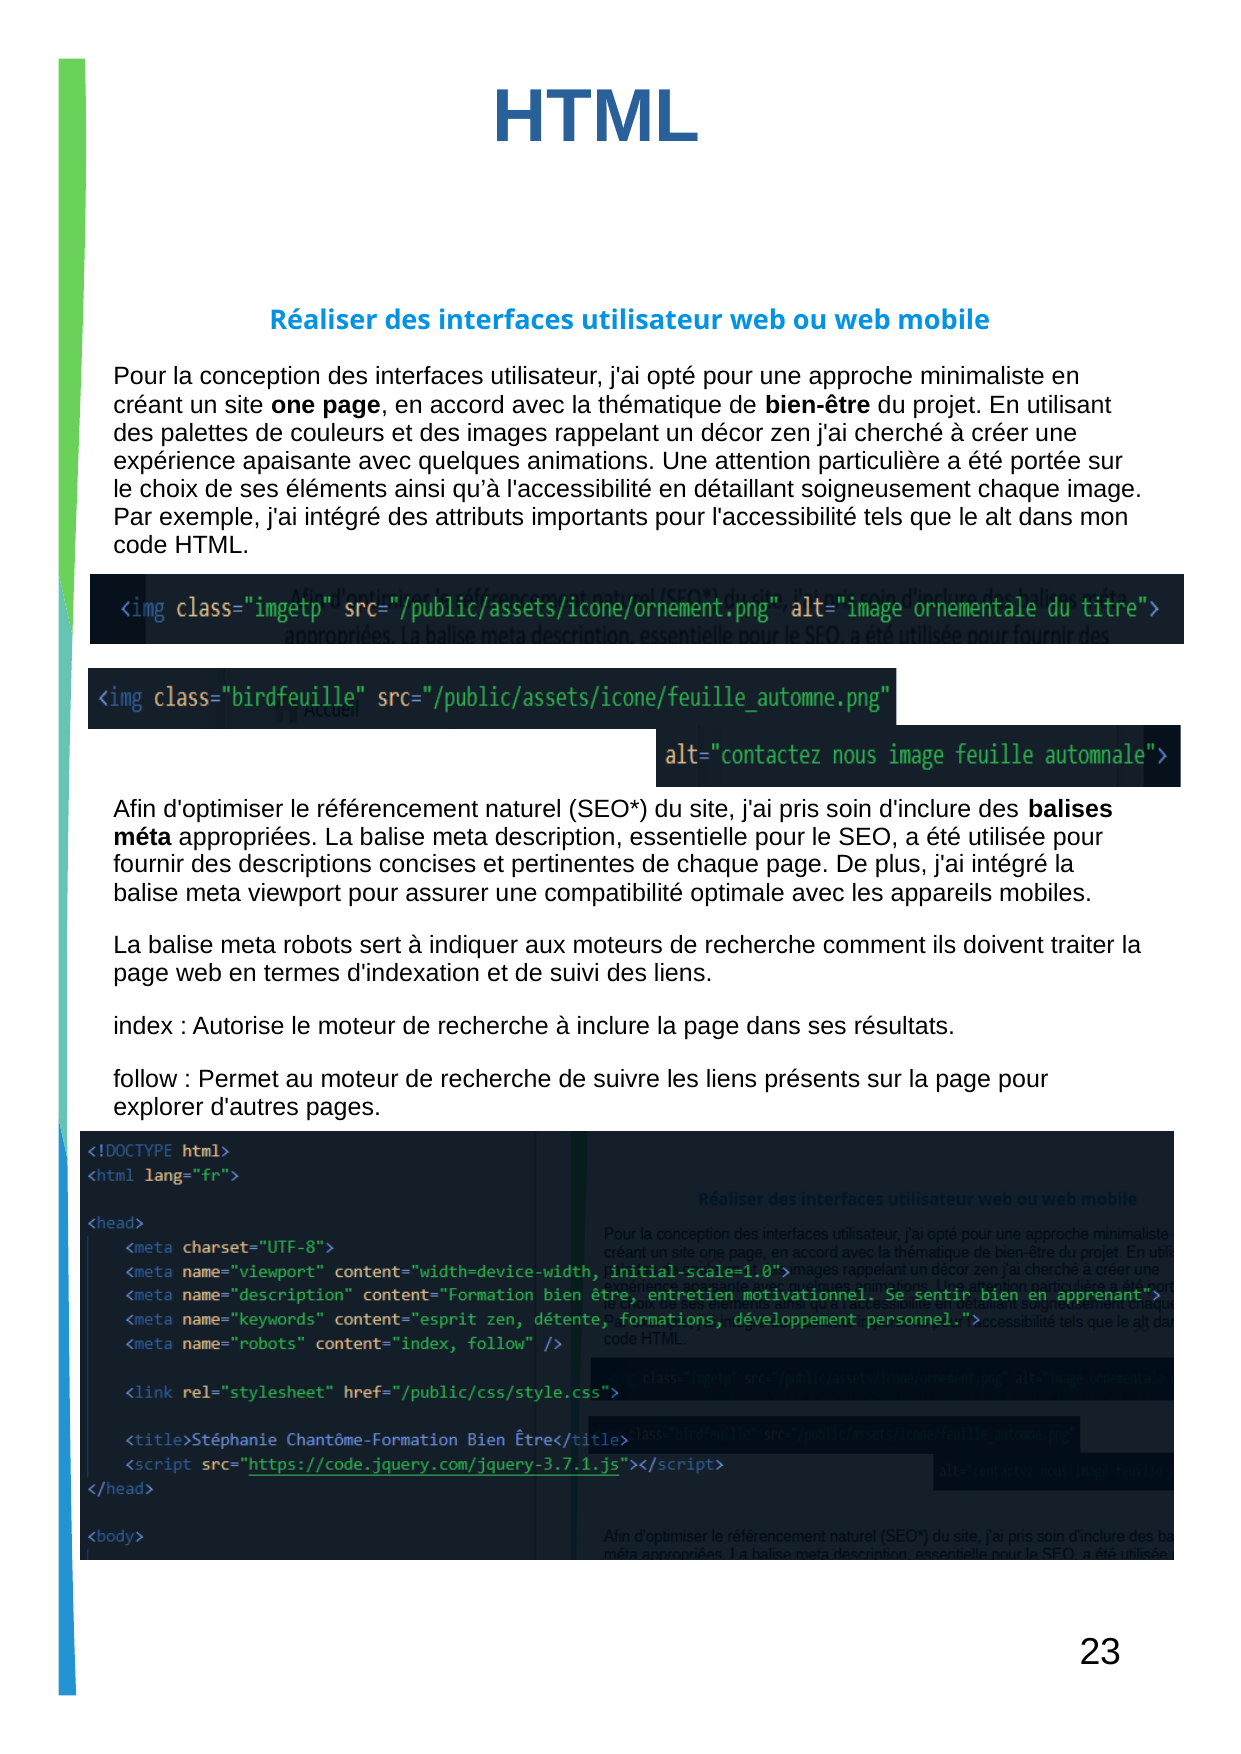

HTML
Réaliser des interfaces utilisateur web ou web mobile
Pour la conception des interfaces utilisateur, j'ai opté pour une approche minimaliste en créant un site one page, en accord avec la thématique de bien-être du projet. En utilisant des palettes de couleurs et des images rappelant un décor zen j'ai cherché à créer une expérience apaisante avec quelques animations. Une attention particulière a été portée sur le choix de ses éléments ainsi qu’à l'accessibilité en détaillant soigneusement chaque image. Par exemple, j'ai intégré des attributs importants pour l'accessibilité tels que le alt dans mon code HTML.
Afin d'optimiser le référencement naturel (SEO*) du site, j'ai pris soin d'inclure des balises méta appropriées. La balise meta description, essentielle pour le SEO, a été utilisée pour fournir des descriptions concises et pertinentes de chaque page. De plus, j'ai intégré la balise meta viewport pour assurer une compatibilité optimale avec les appareils mobiles.
La balise meta robots sert à indiquer aux moteurs de recherche comment ils doivent traiter la page web en termes d'indexation et de suivi des liens.
index : Autorise le moteur de recherche à inclure la page dans ses résultats.
follow : Permet au moteur de recherche de suivre les liens présents sur la page pour explorer d'autres pages.